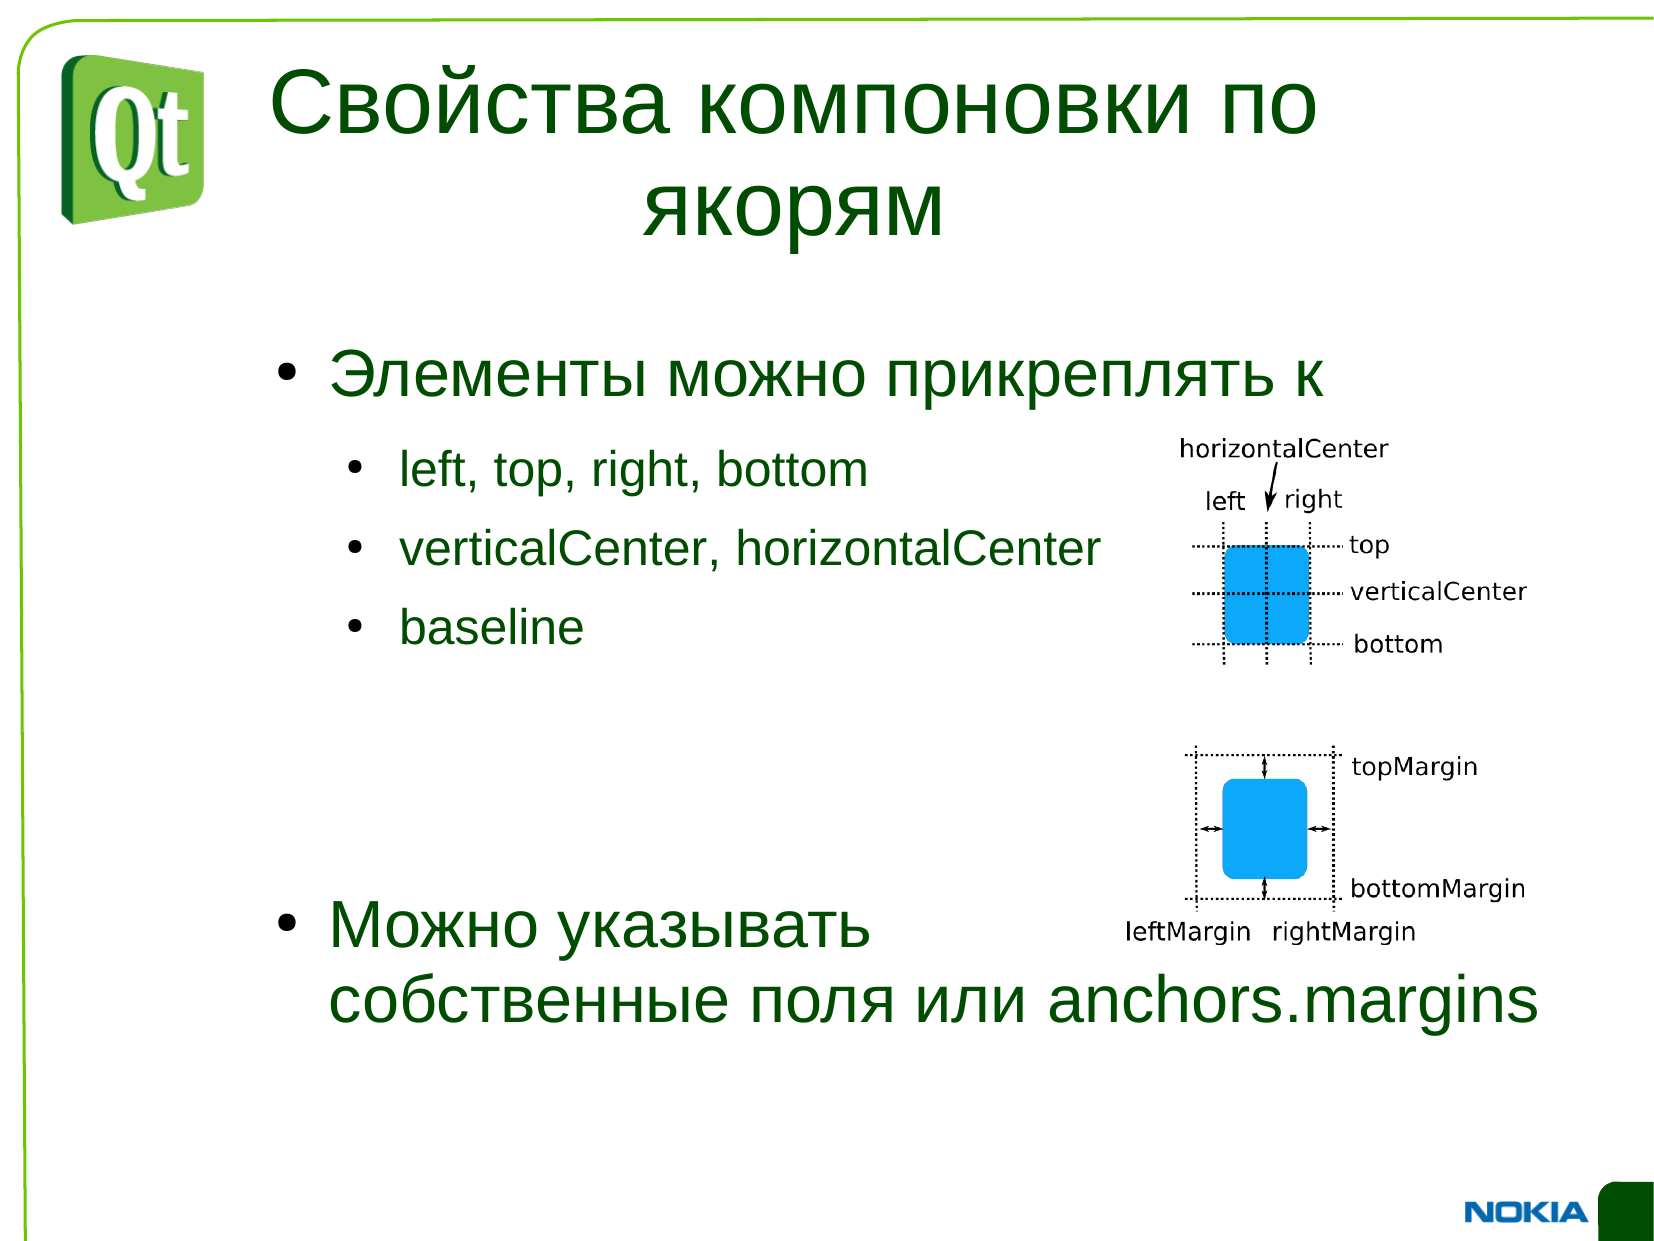

# Свойства компоновки по якорям
Элементы можно прикреплять к
left, top, right, bottom
verticalCenter, horizontalCenter
baseline
Можно указывать
собственные поля или anchors.margins